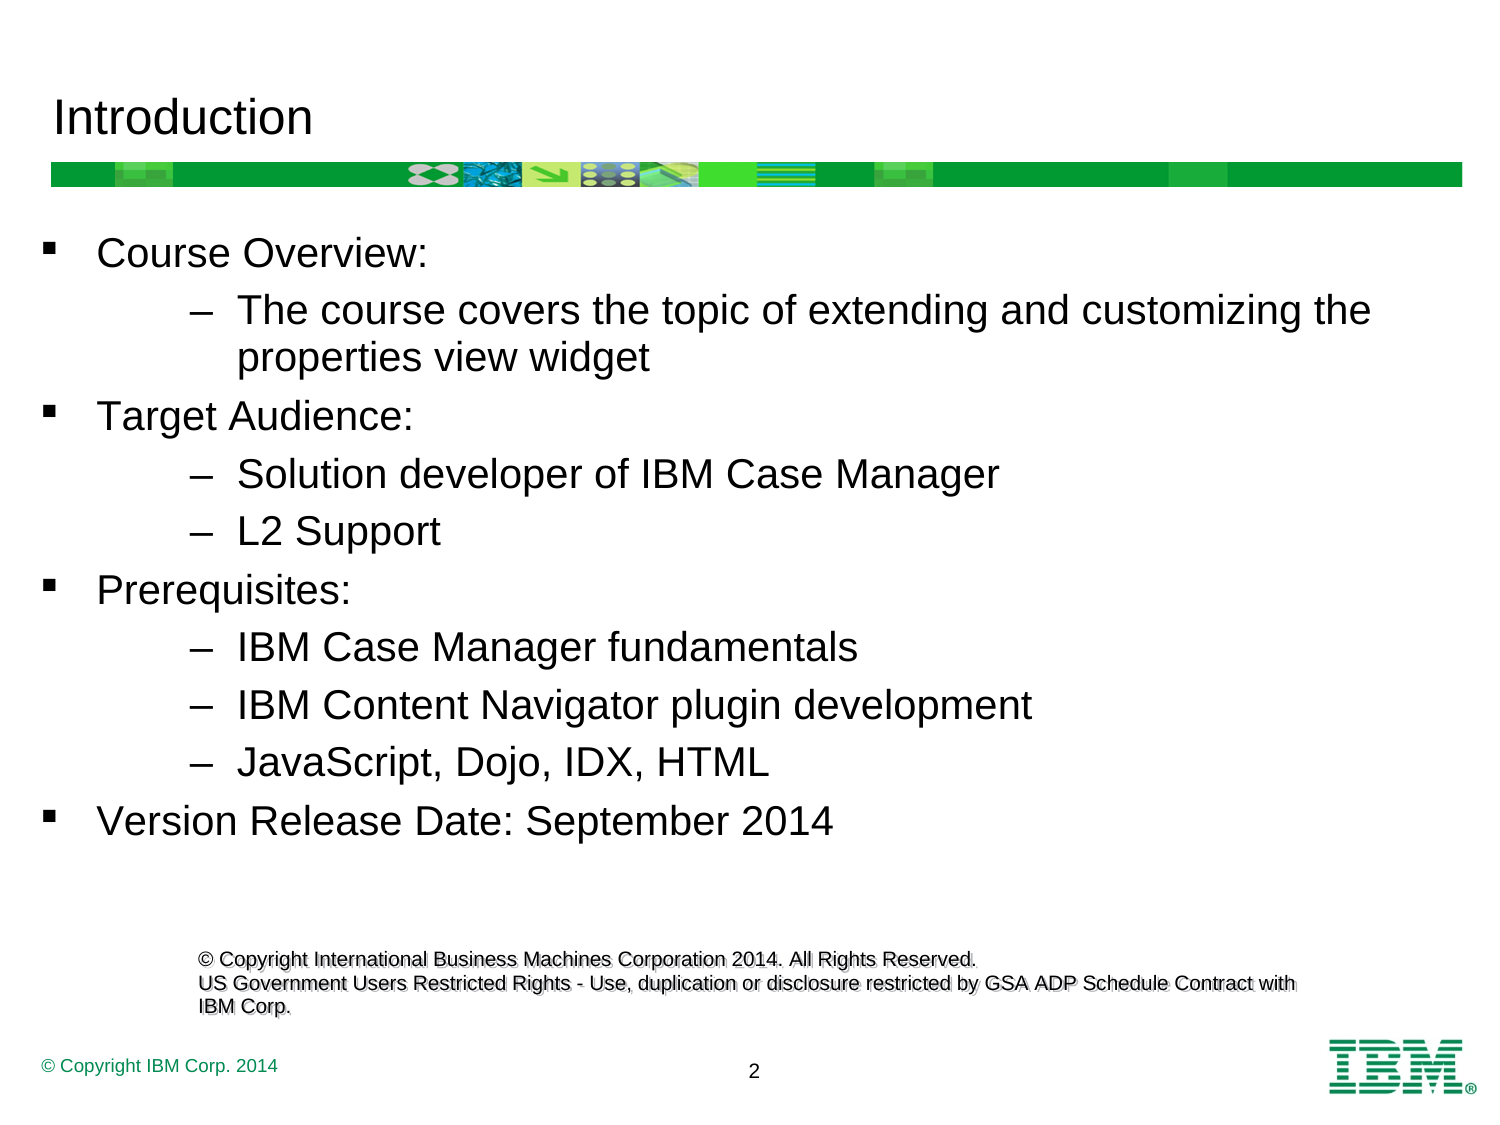

# Introduction
Course Overview:
The course covers the topic of extending and customizing the properties view widget
Target Audience:
Solution developer of IBM Case Manager
L2 Support
Prerequisites:
IBM Case Manager fundamentals
IBM Content Navigator plugin development
JavaScript, Dojo, IDX, HTML
Version Release Date: September 2014
© Copyright International Business Machines Corporation 2014. All Rights Reserved.
US Government Users Restricted Rights - Use, duplication or disclosure restricted by GSA ADP Schedule Contract with IBM Corp.
2